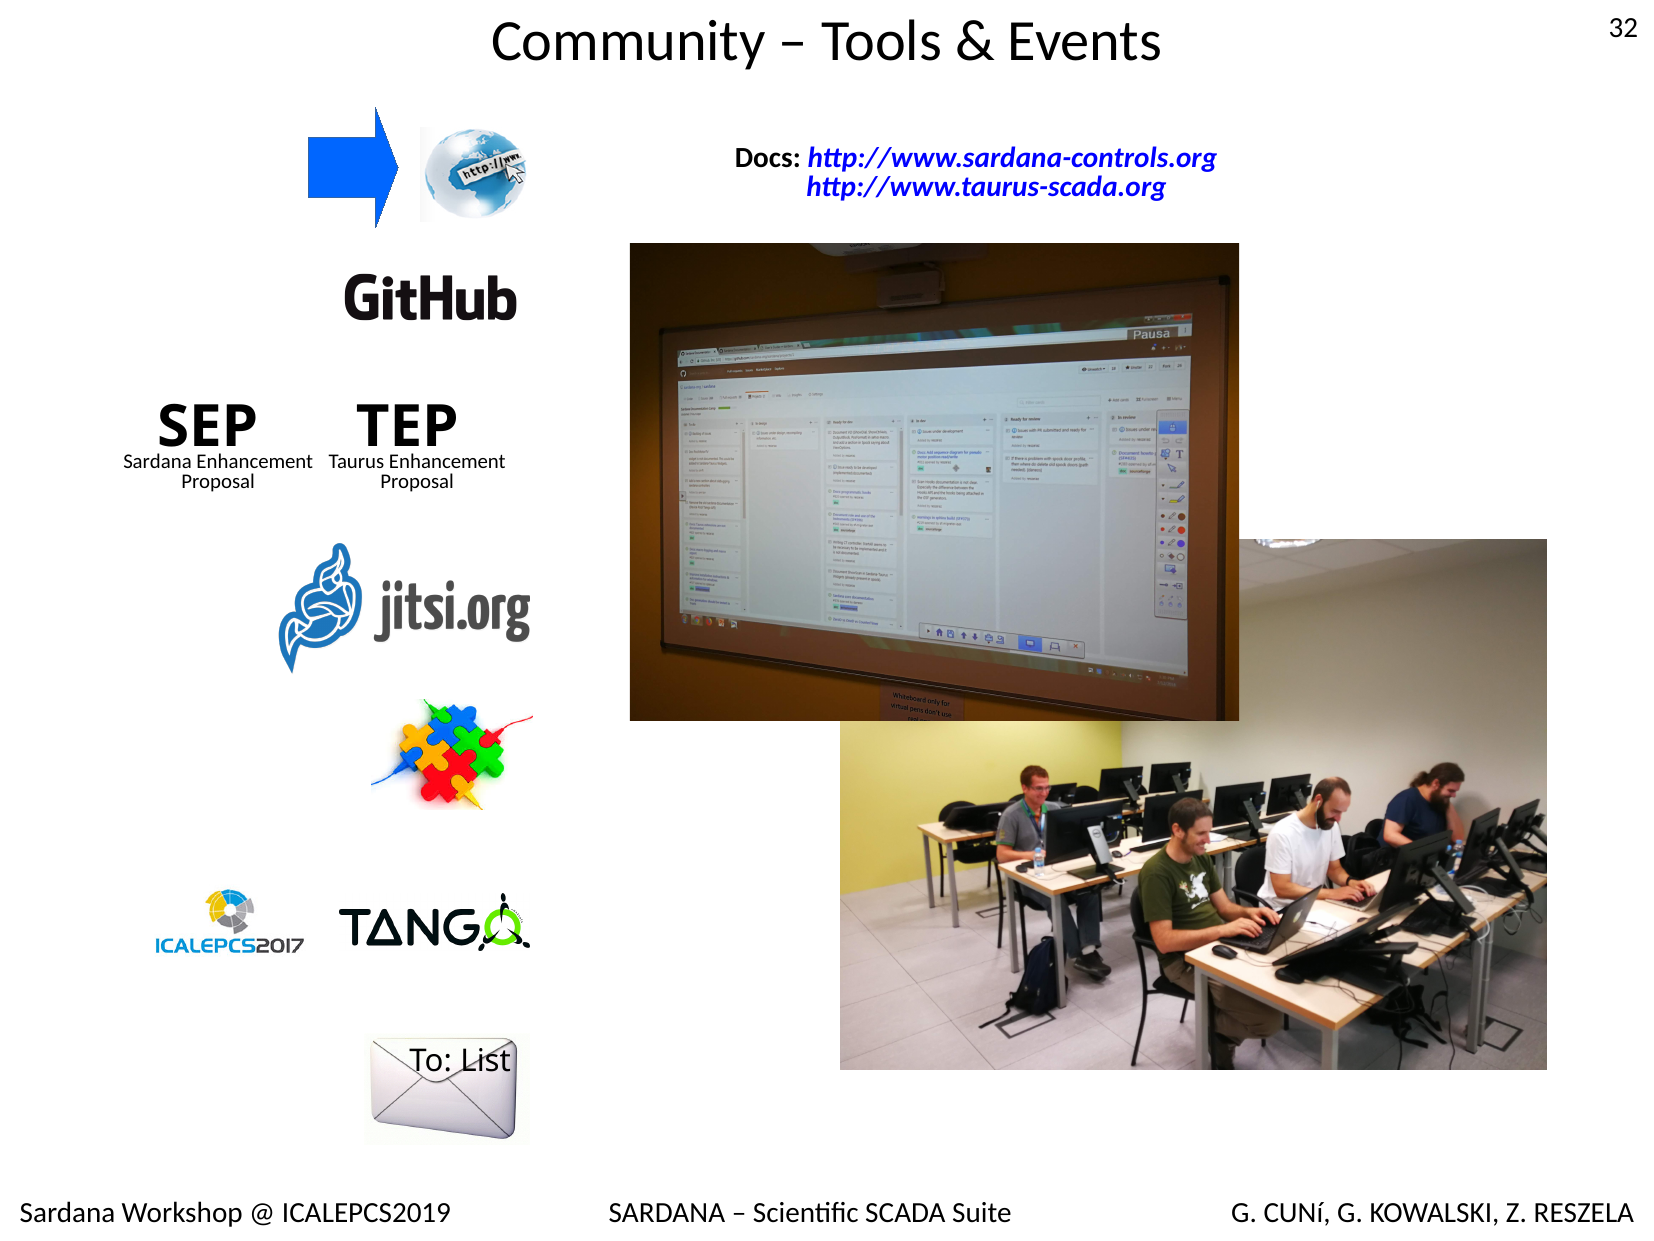

# Community – Tools & Events
32
Docs: http://www.sardana-controls.org
 http://www.taurus-scada.org
SEP
TEP
Sardana Enhancement
Proposal
Taurus Enhancement
Proposal
To: List